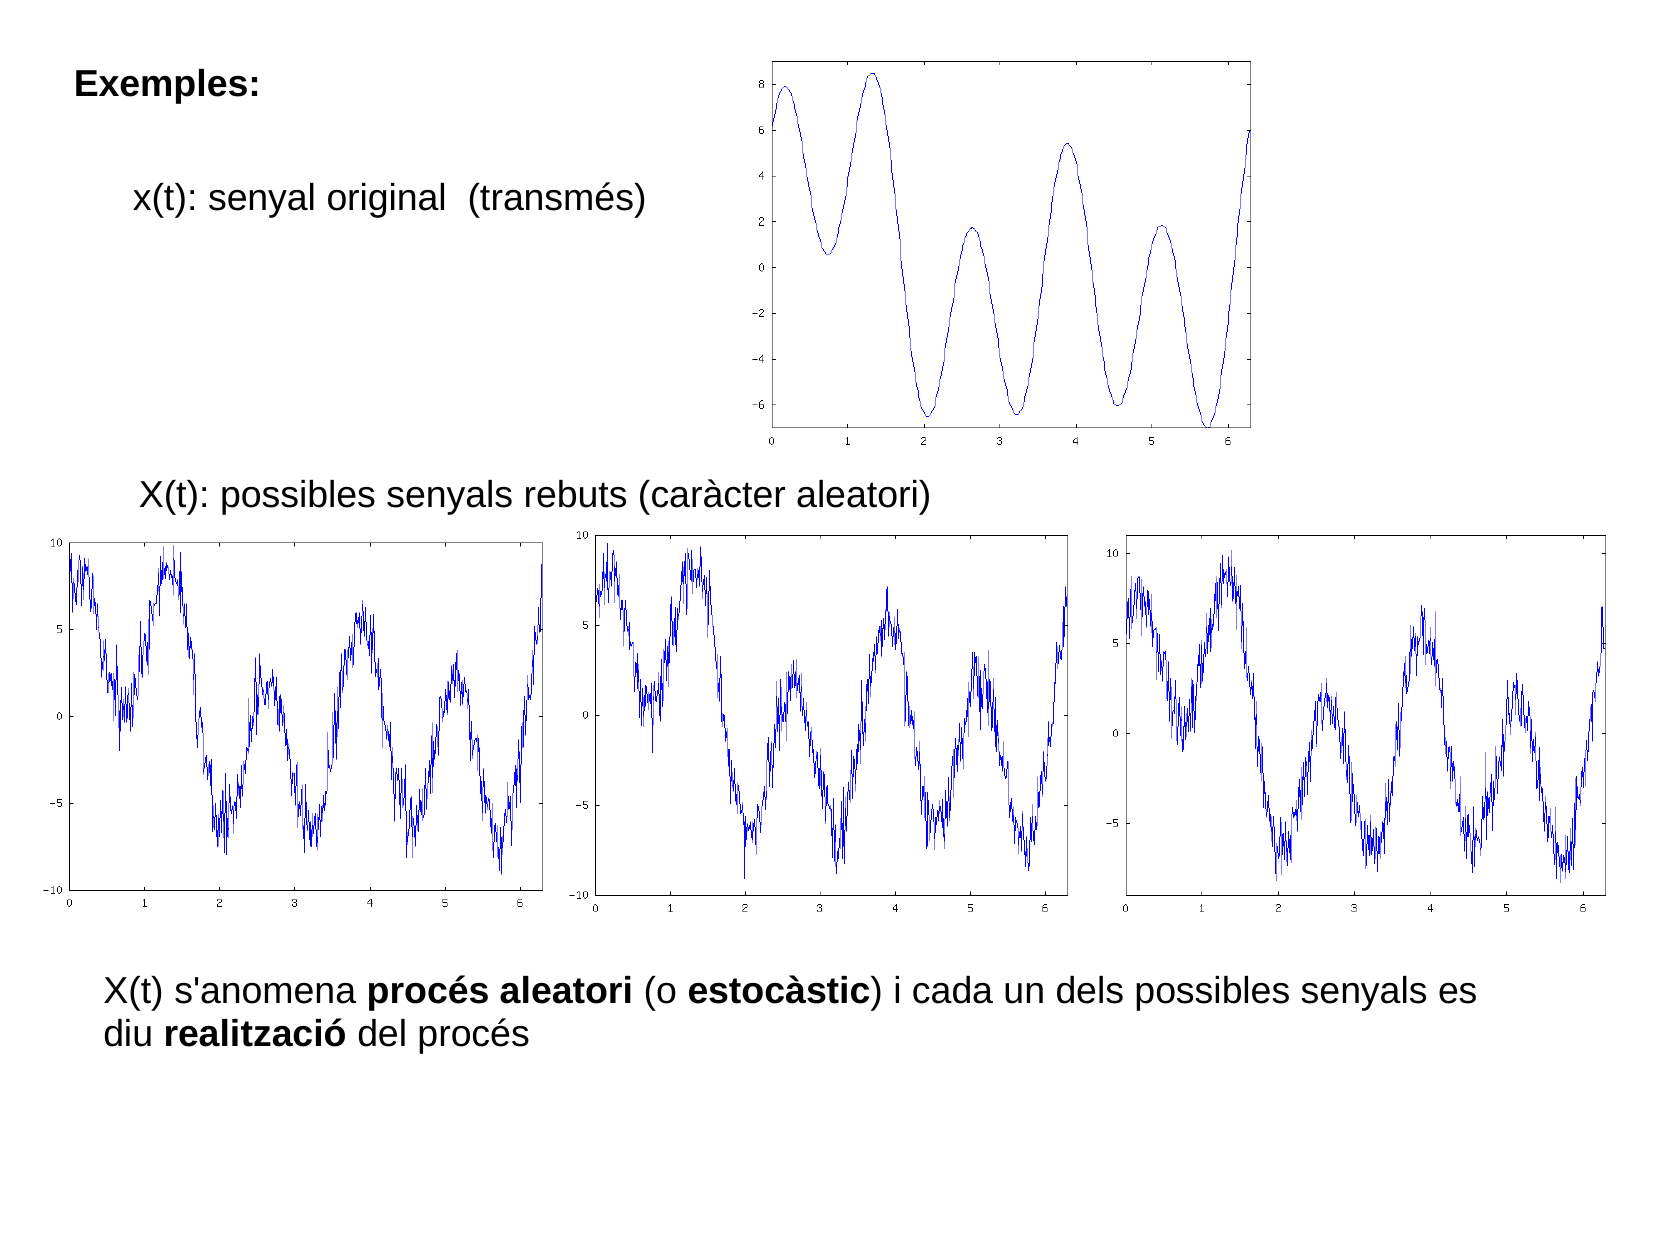

Exemples:
x(t): senyal original (transmés)
X(t): possibles senyals rebuts (caràcter aleatori)
X(t) s'anomena procés aleatori (o estocàstic) i cada un dels possibles senyals es diu realització del procés